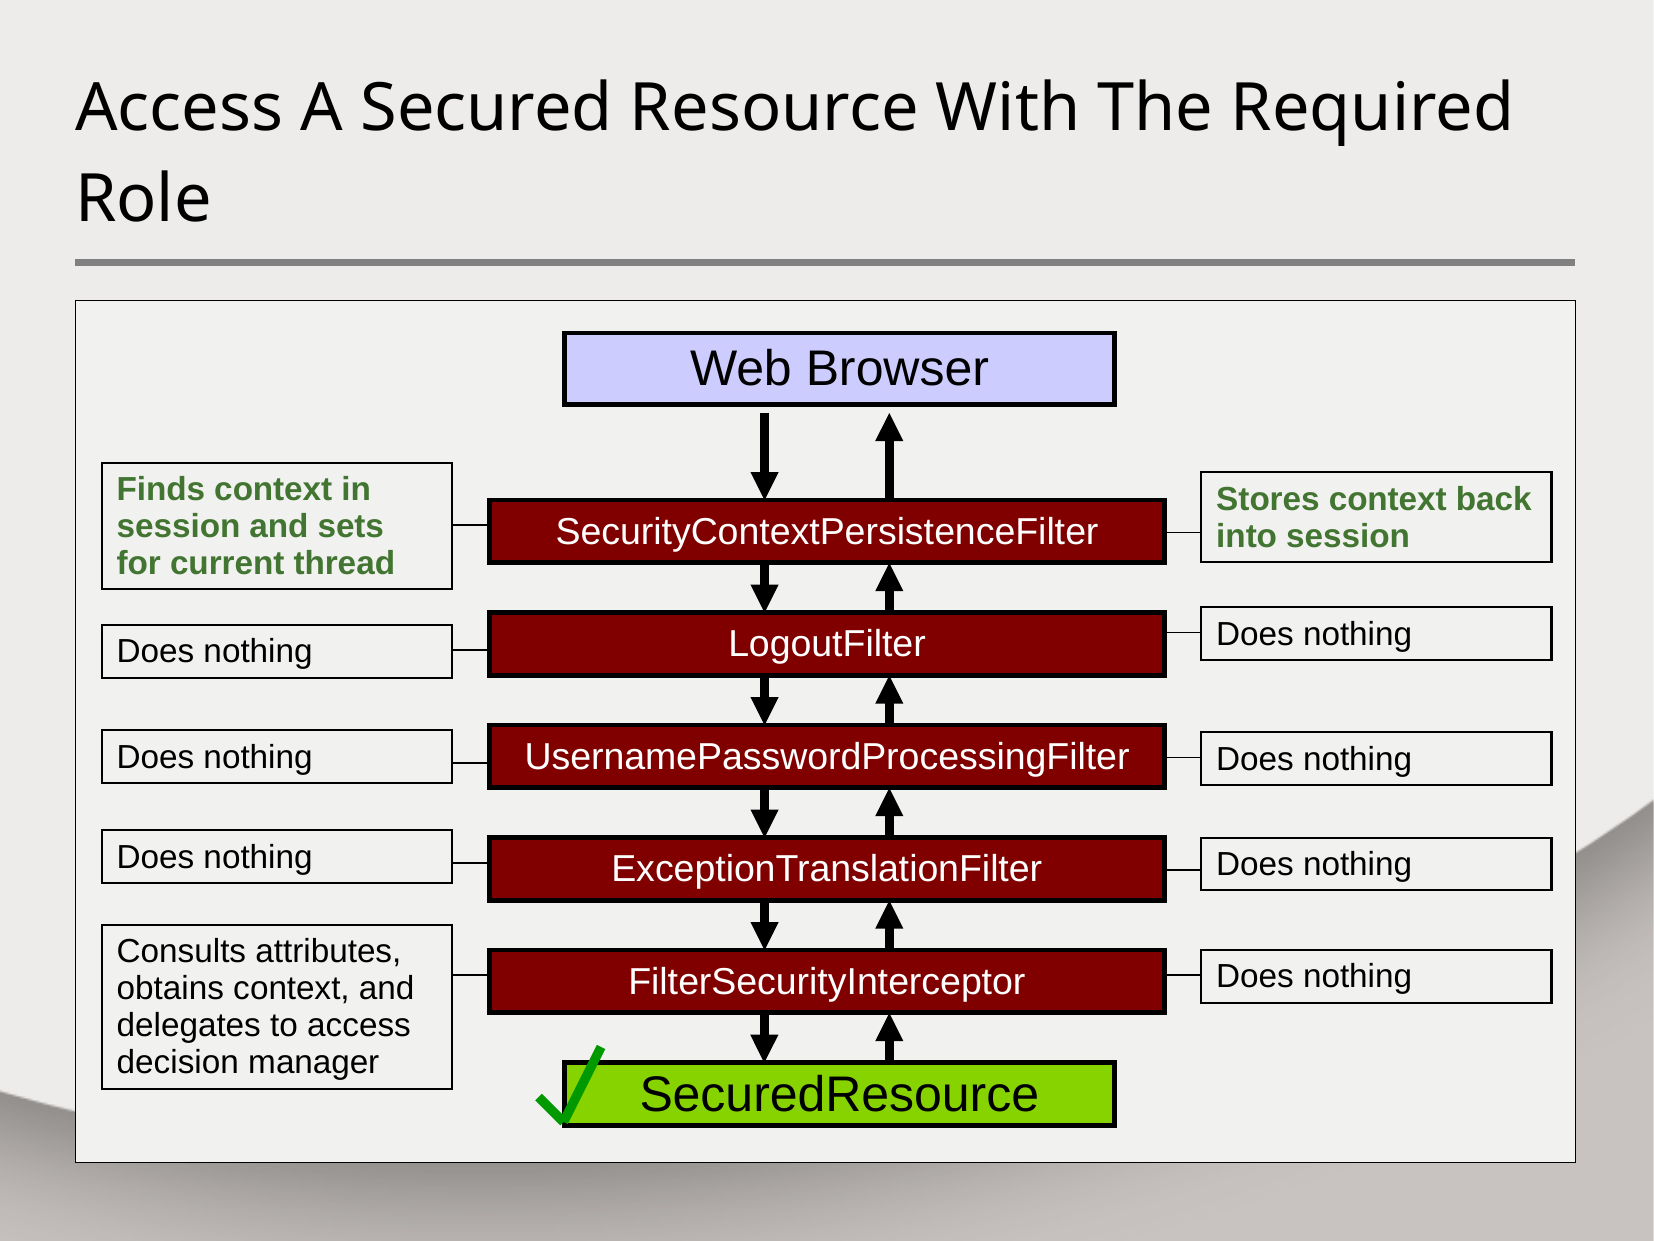

# Access A Secured Resource With The Required Role
Web Browser
Finds context in session and sets for current thread
Stores context back into session
SecurityContextPersistenceFilter
Does nothing
LogoutFilter
Does nothing
UsernamePasswordProcessingFilter
Does nothing
Does nothing
Does nothing
Does nothing
ExceptionTranslationFilter
Consults attributes, obtains context, and delegates to access decision manager
Does nothing
FilterSecurityInterceptor
SecuredResource